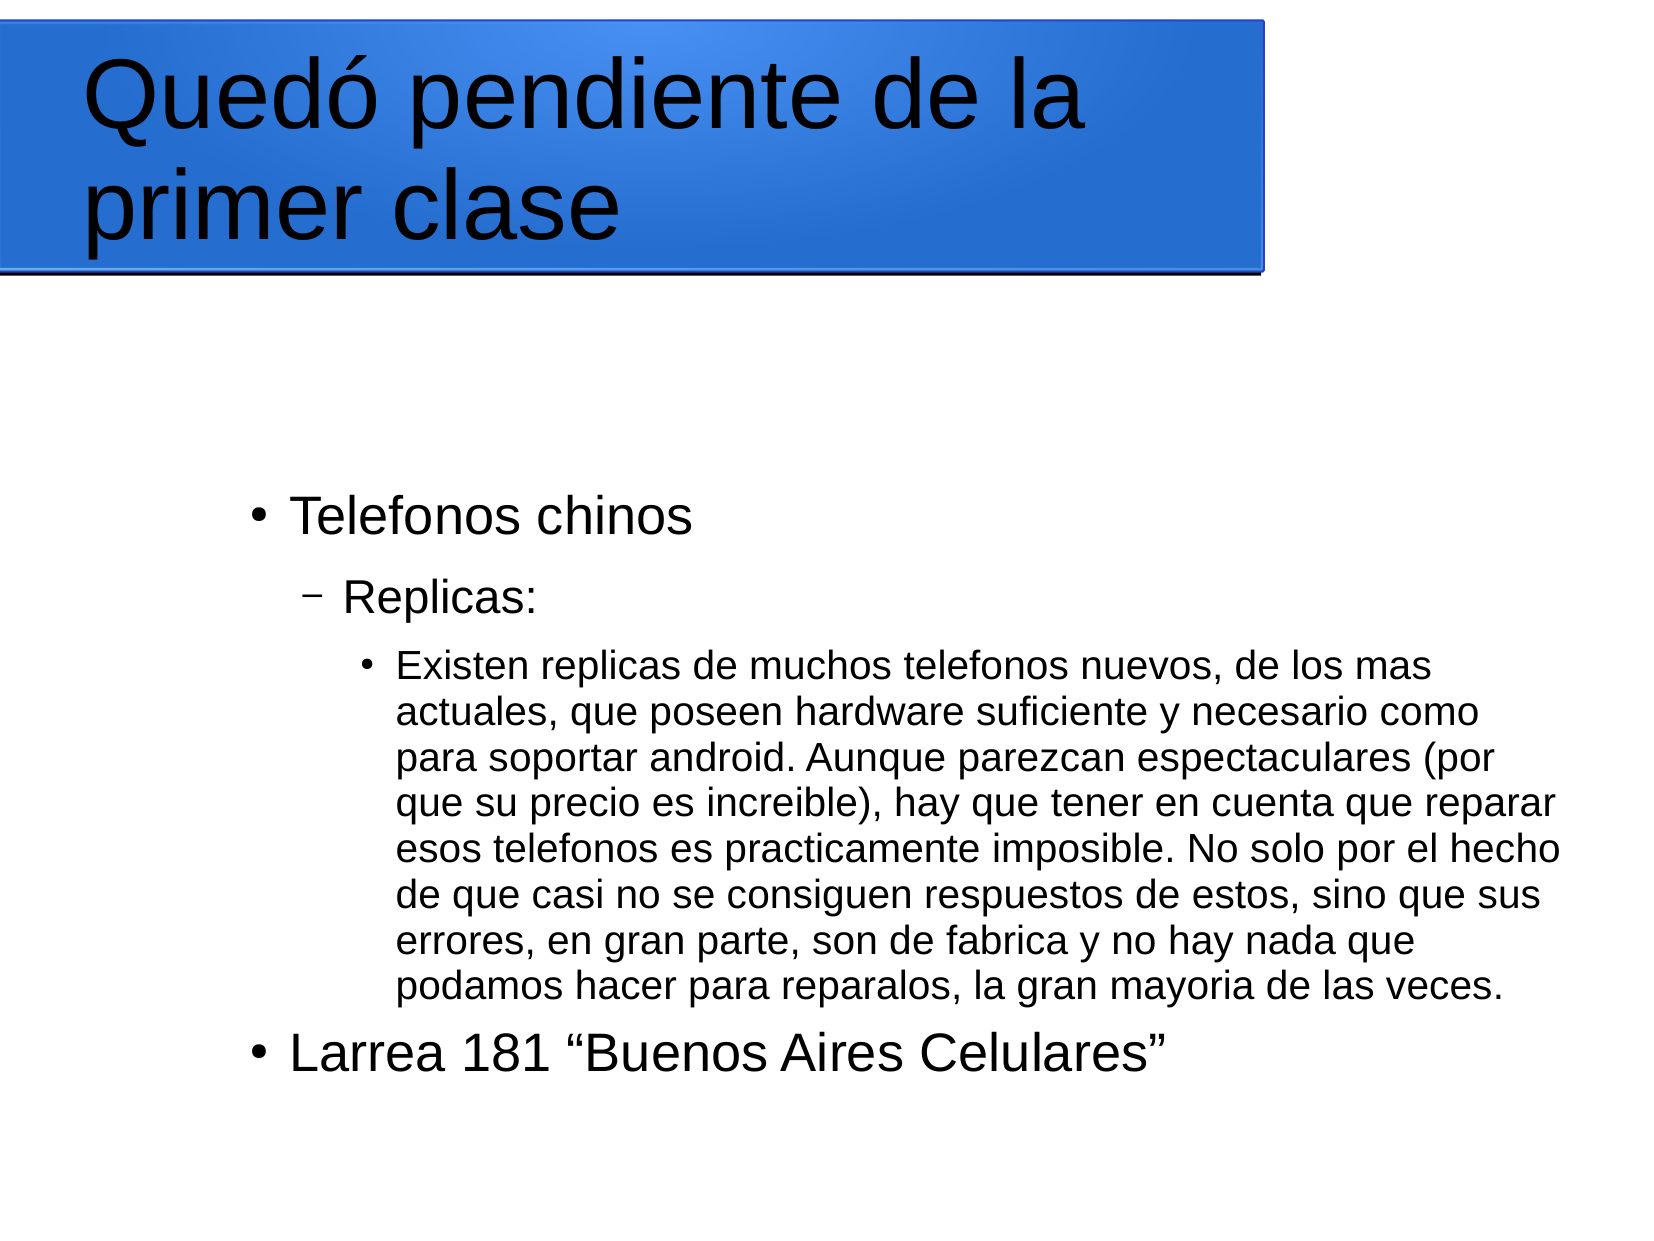

# Quedó pendiente de la primer clase
Telefonos chinos
Replicas:
Existen replicas de muchos telefonos nuevos, de los mas actuales, que poseen hardware suficiente y necesario como para soportar android. Aunque parezcan espectaculares (por que su precio es increible), hay que tener en cuenta que reparar esos telefonos es practicamente imposible. No solo por el hecho de que casi no se consiguen respuestos de estos, sino que sus errores, en gran parte, son de fabrica y no hay nada que podamos hacer para reparalos, la gran mayoria de las veces.
Larrea 181 “Buenos Aires Celulares”